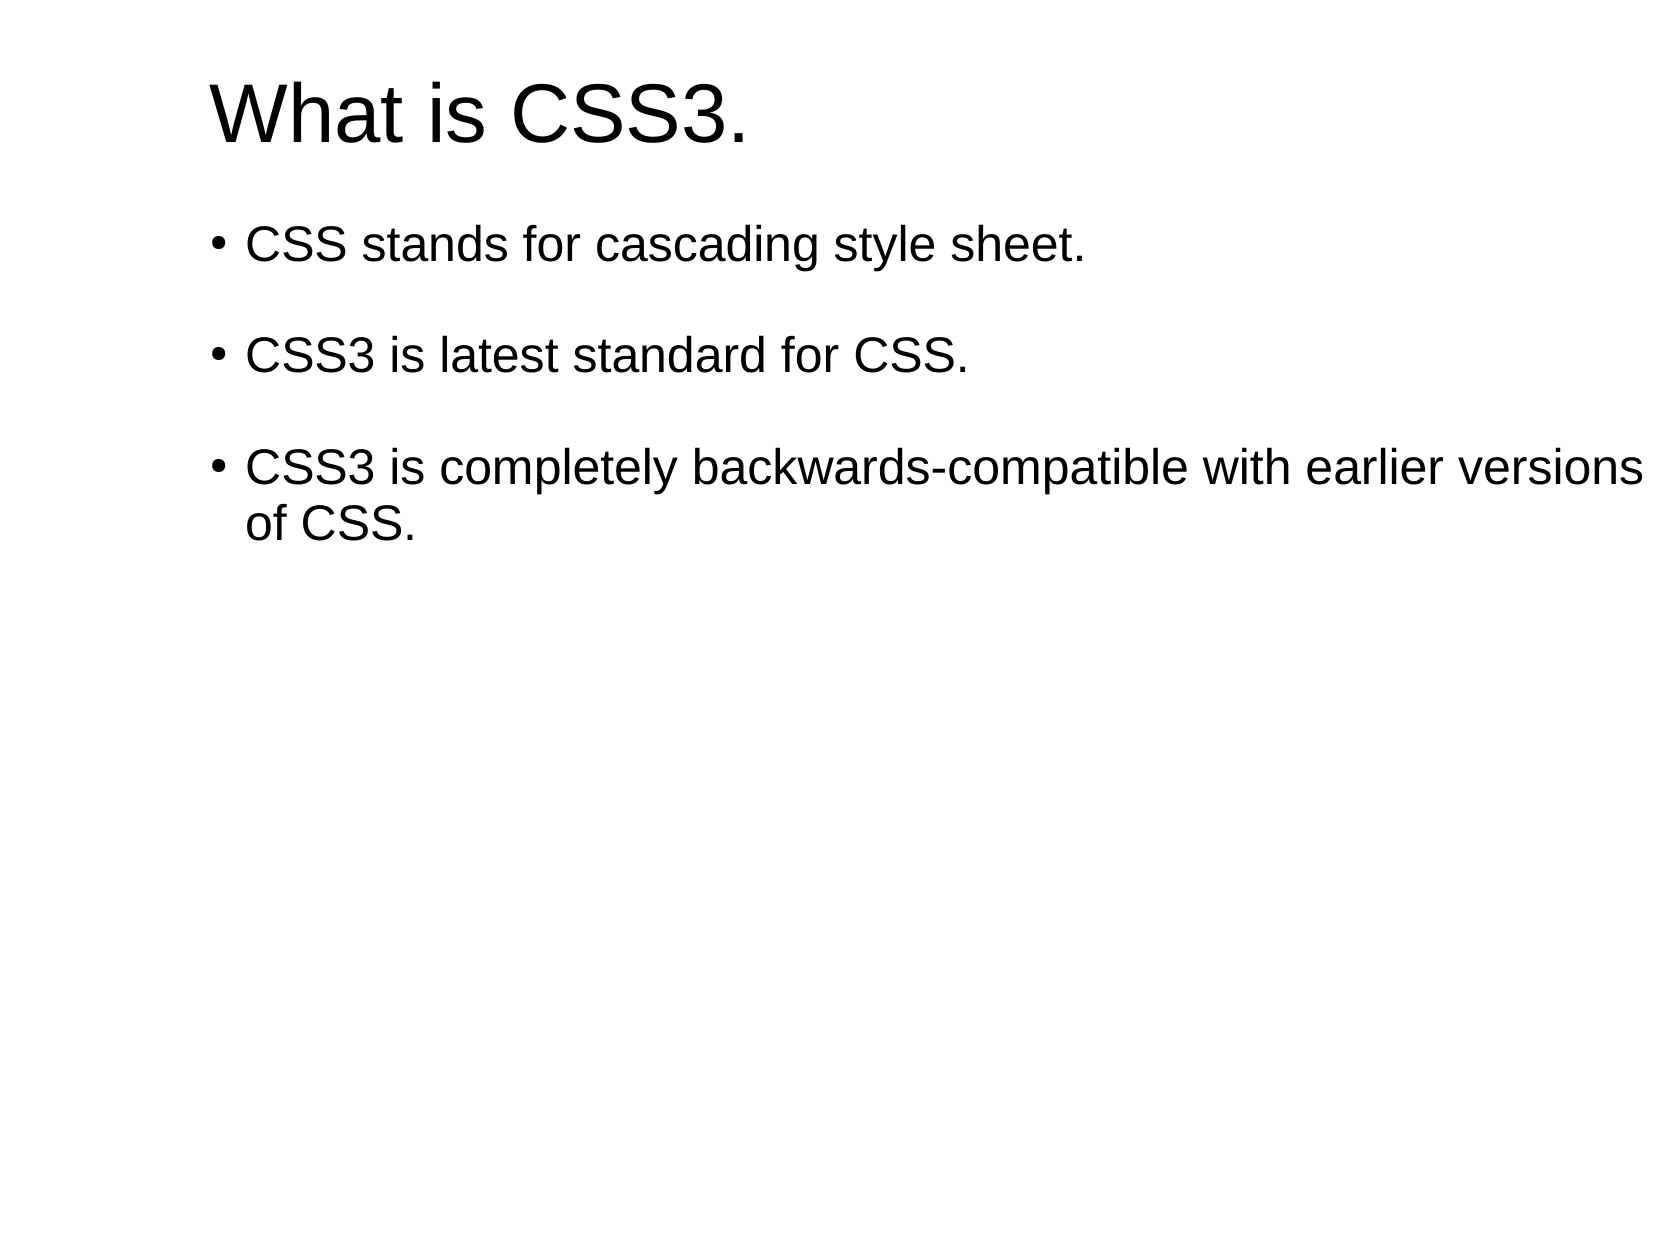

What is CSS3.
CSS stands for cascading style sheet.
CSS3 is latest standard for CSS.
CSS3 is completely backwards-compatible with earlier versions
of CSS.